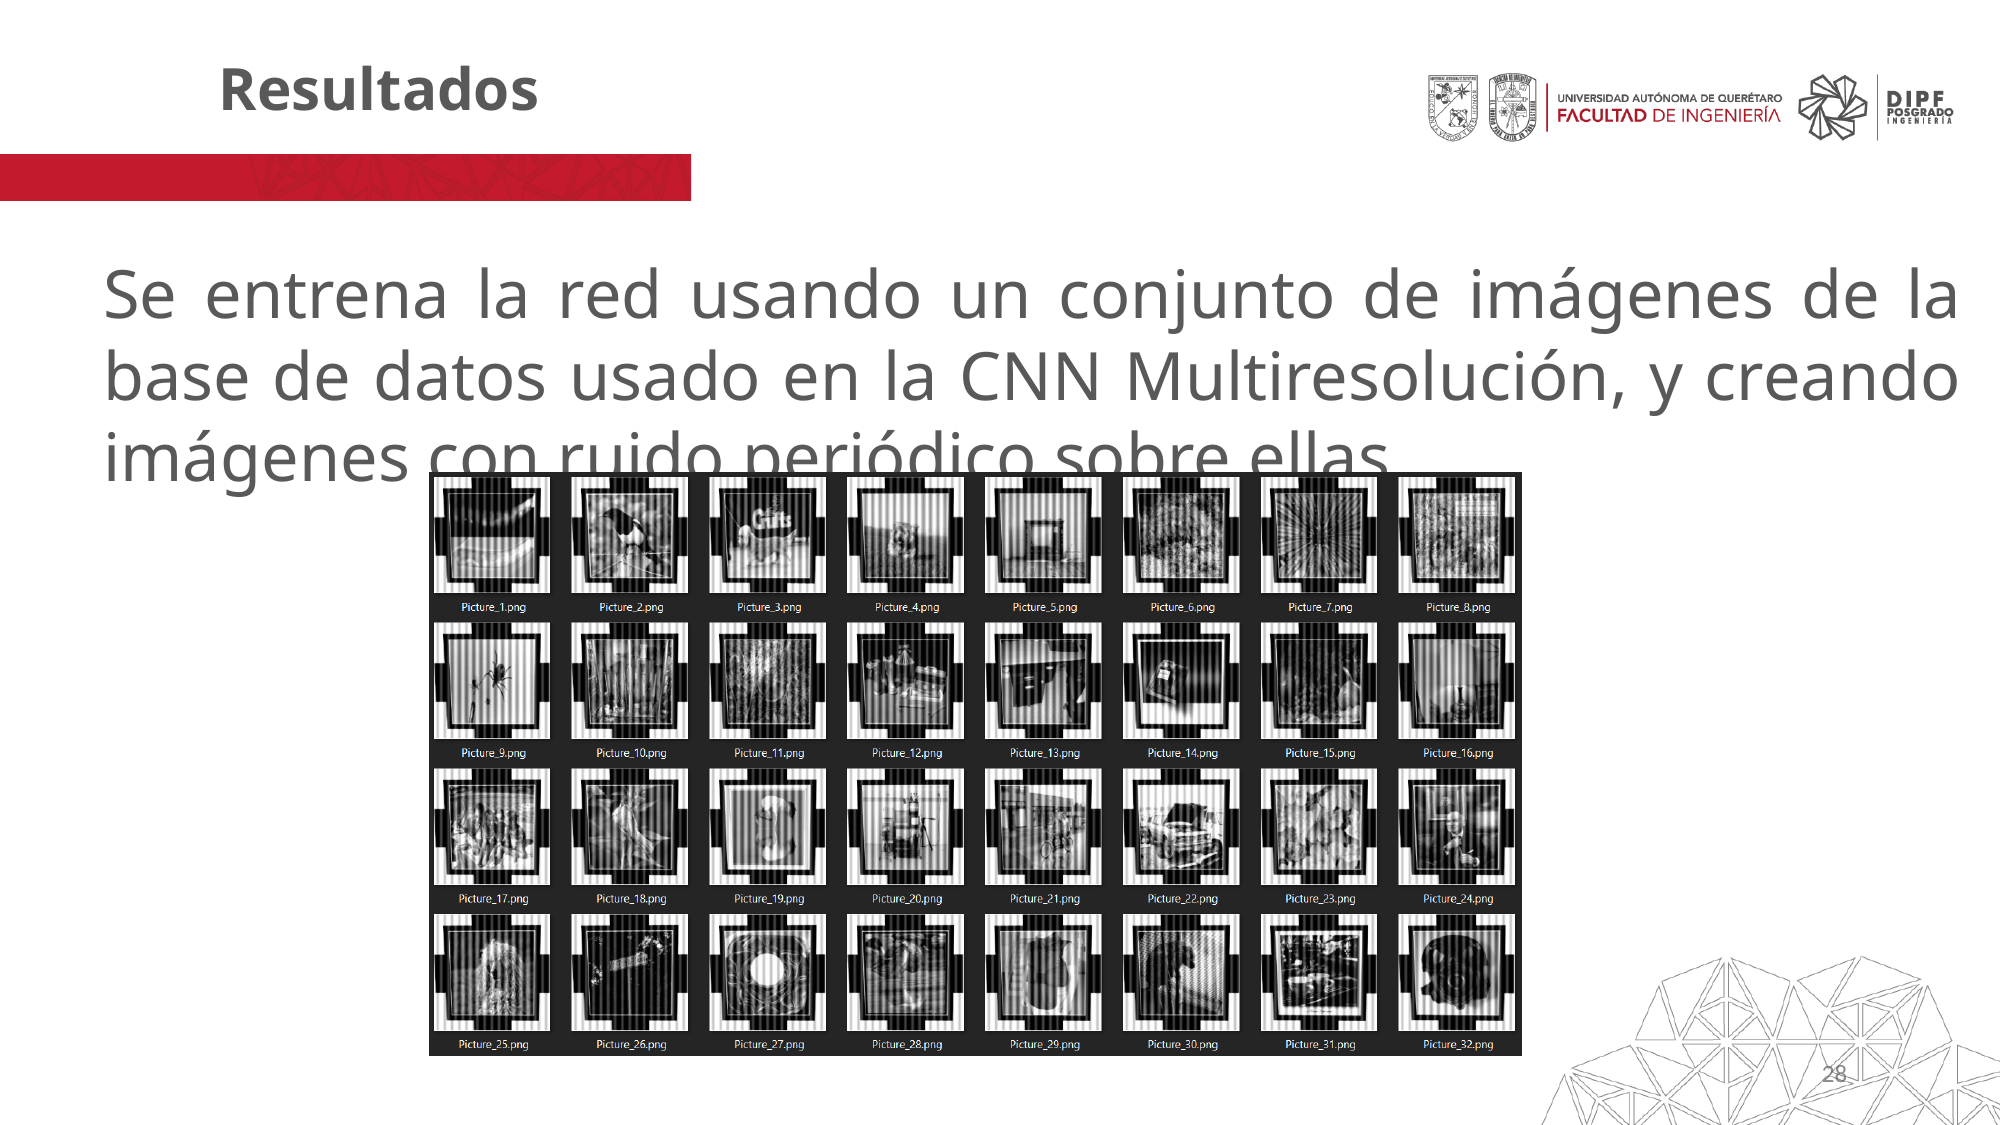

Resultados
Se entrena la red usando un conjunto de imágenes de la base de datos usado en la CNN Multiresolución, y creando imágenes con ruido periódico sobre ellas.
28